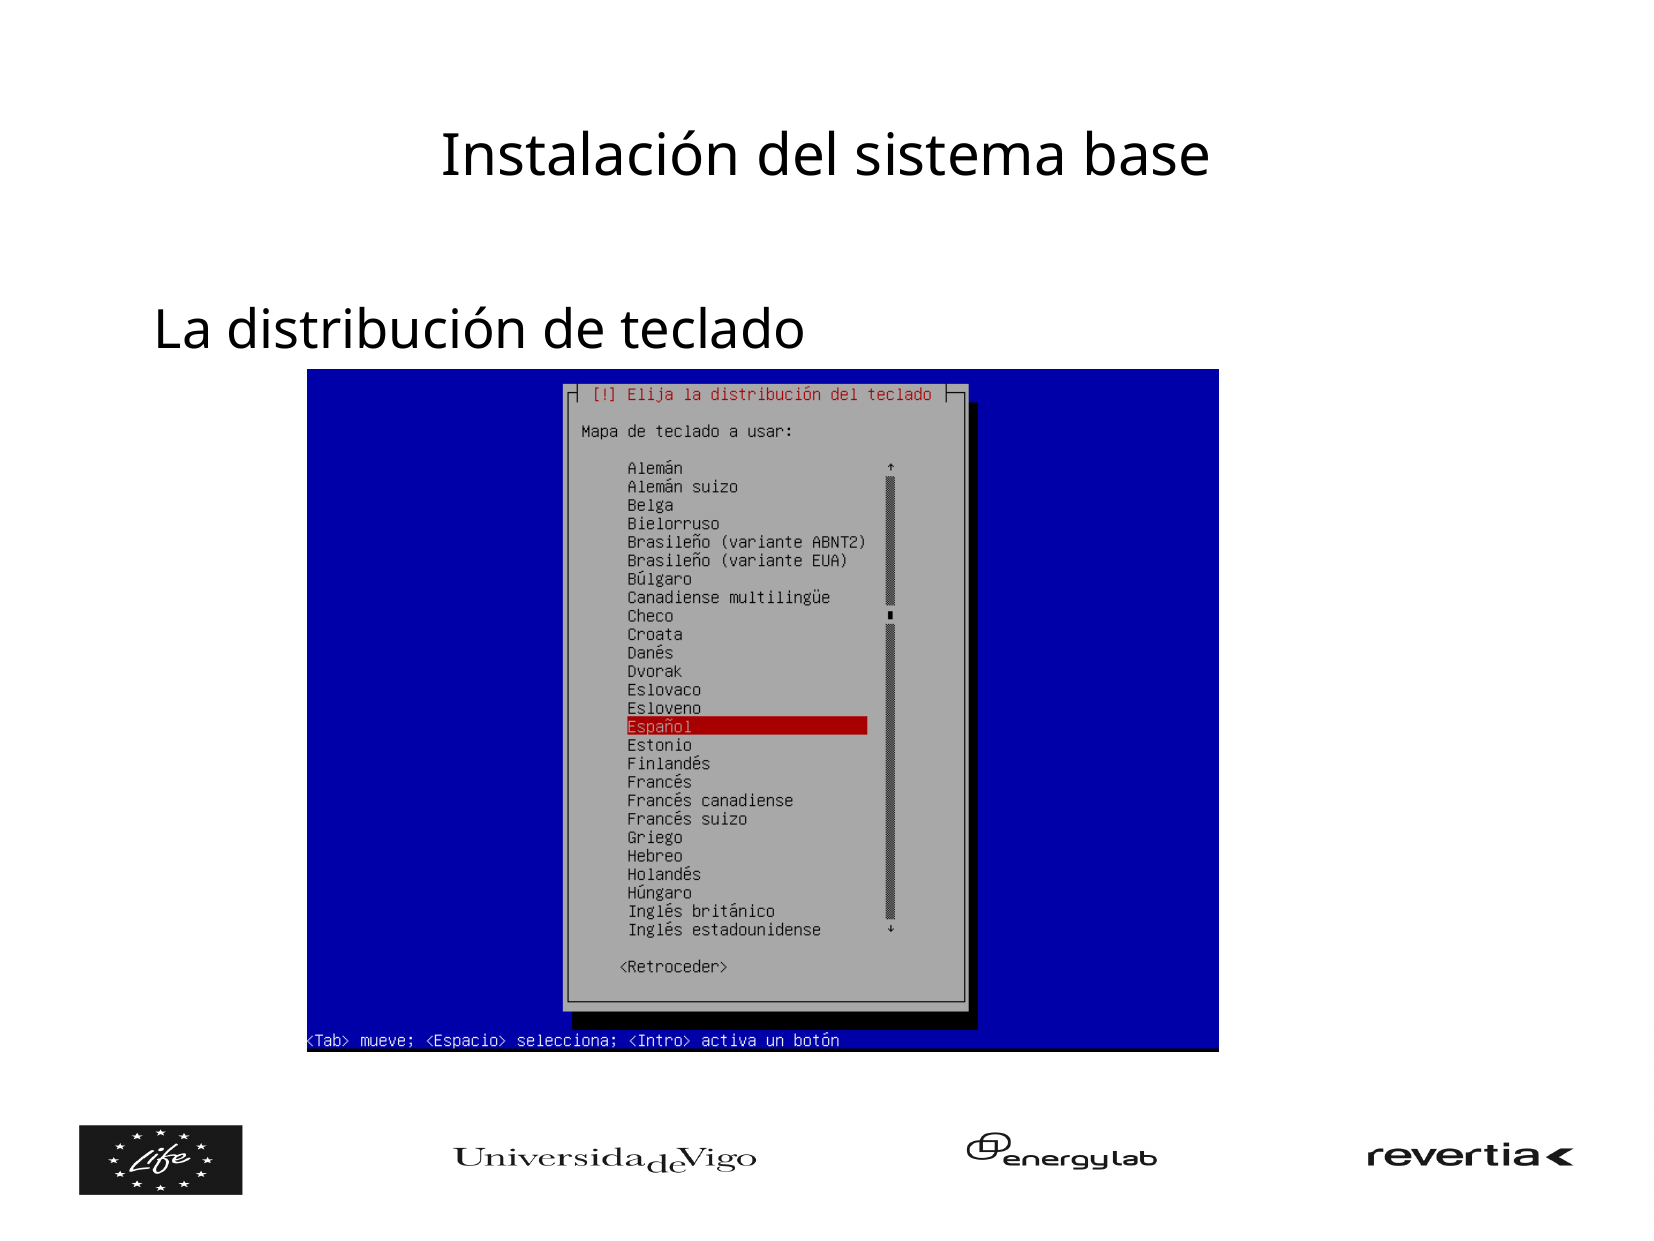

# Instalación del sistema base
La distribución de teclado